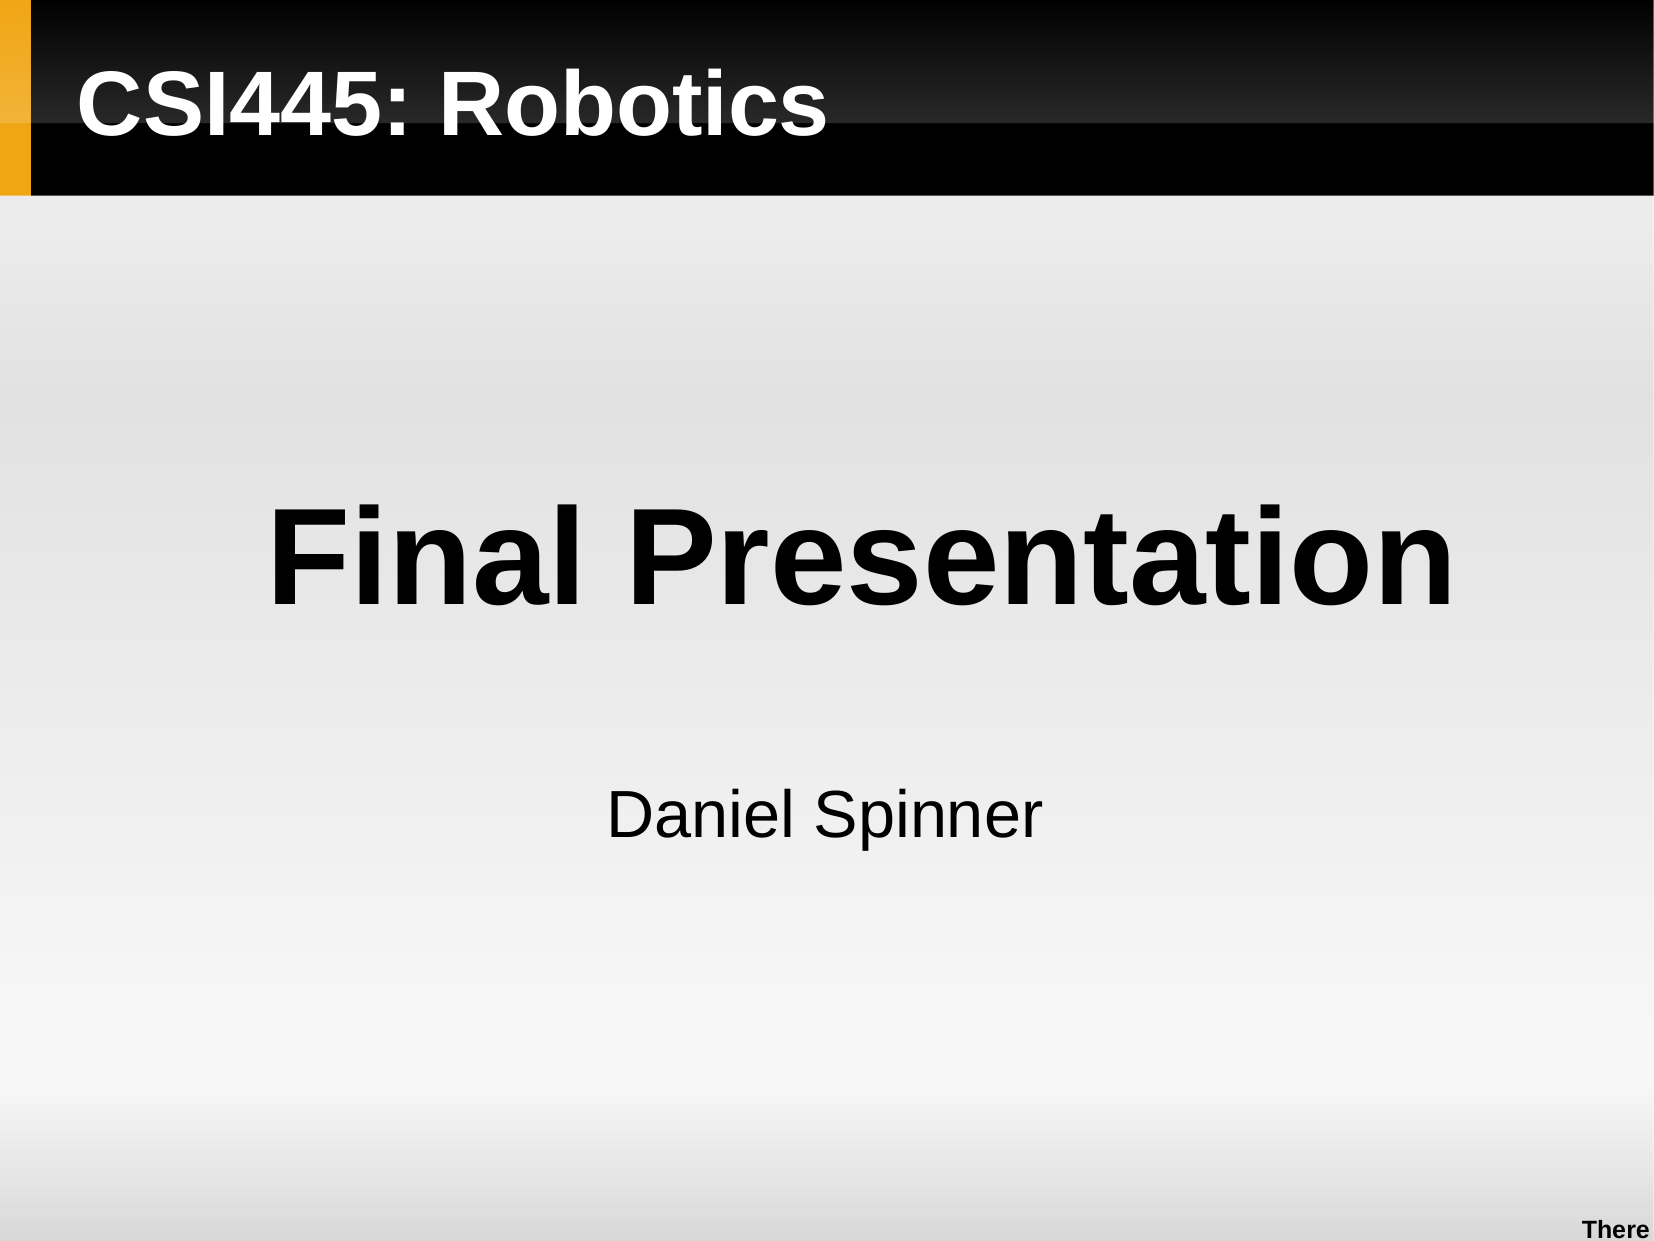

# CSI445: Robotics
Final Presentation
Daniel Spinner
There